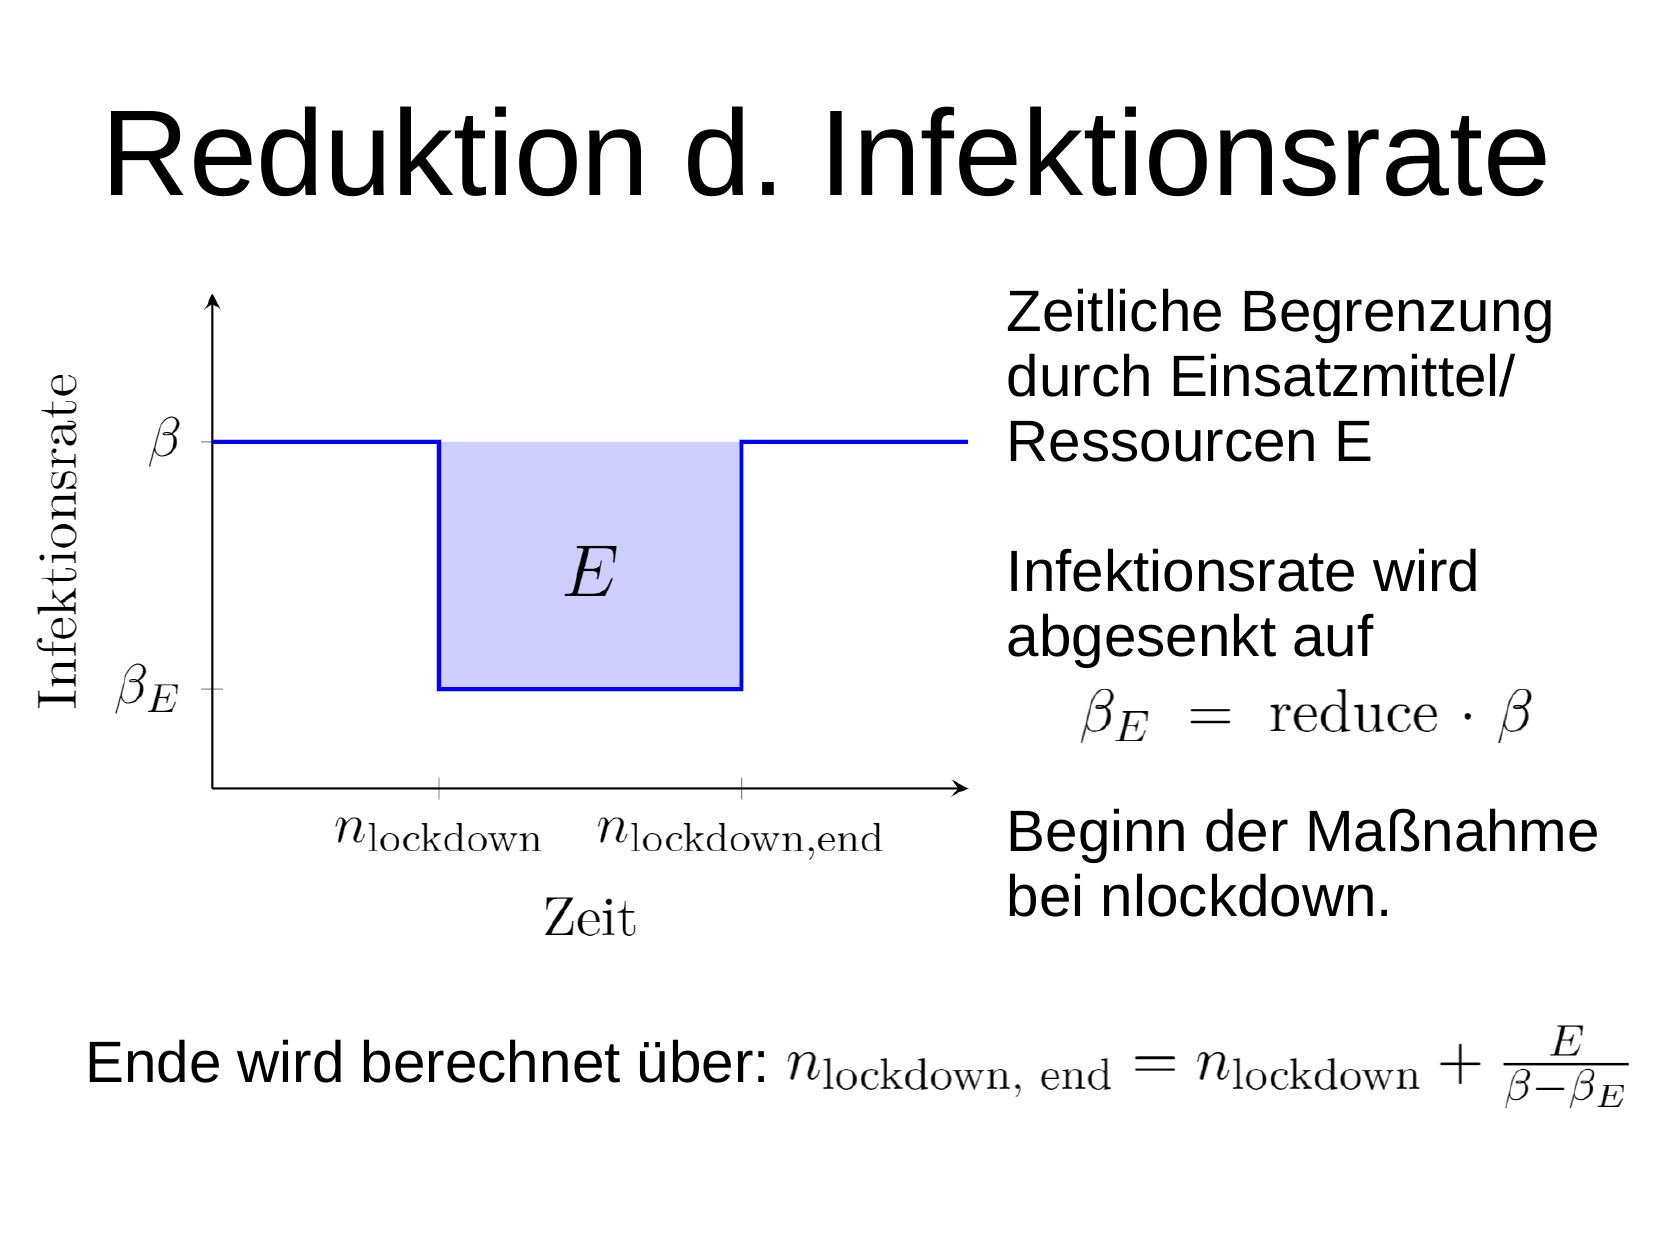

# Reduktion d. Infektionsrate
Zeitliche Begrenzung durch Einsatzmittel/ Ressourcen E
Infektionsrate wird abgesenkt auf
Beginn der Maßnahme bei nlockdown.
Ende wird berechnet über: